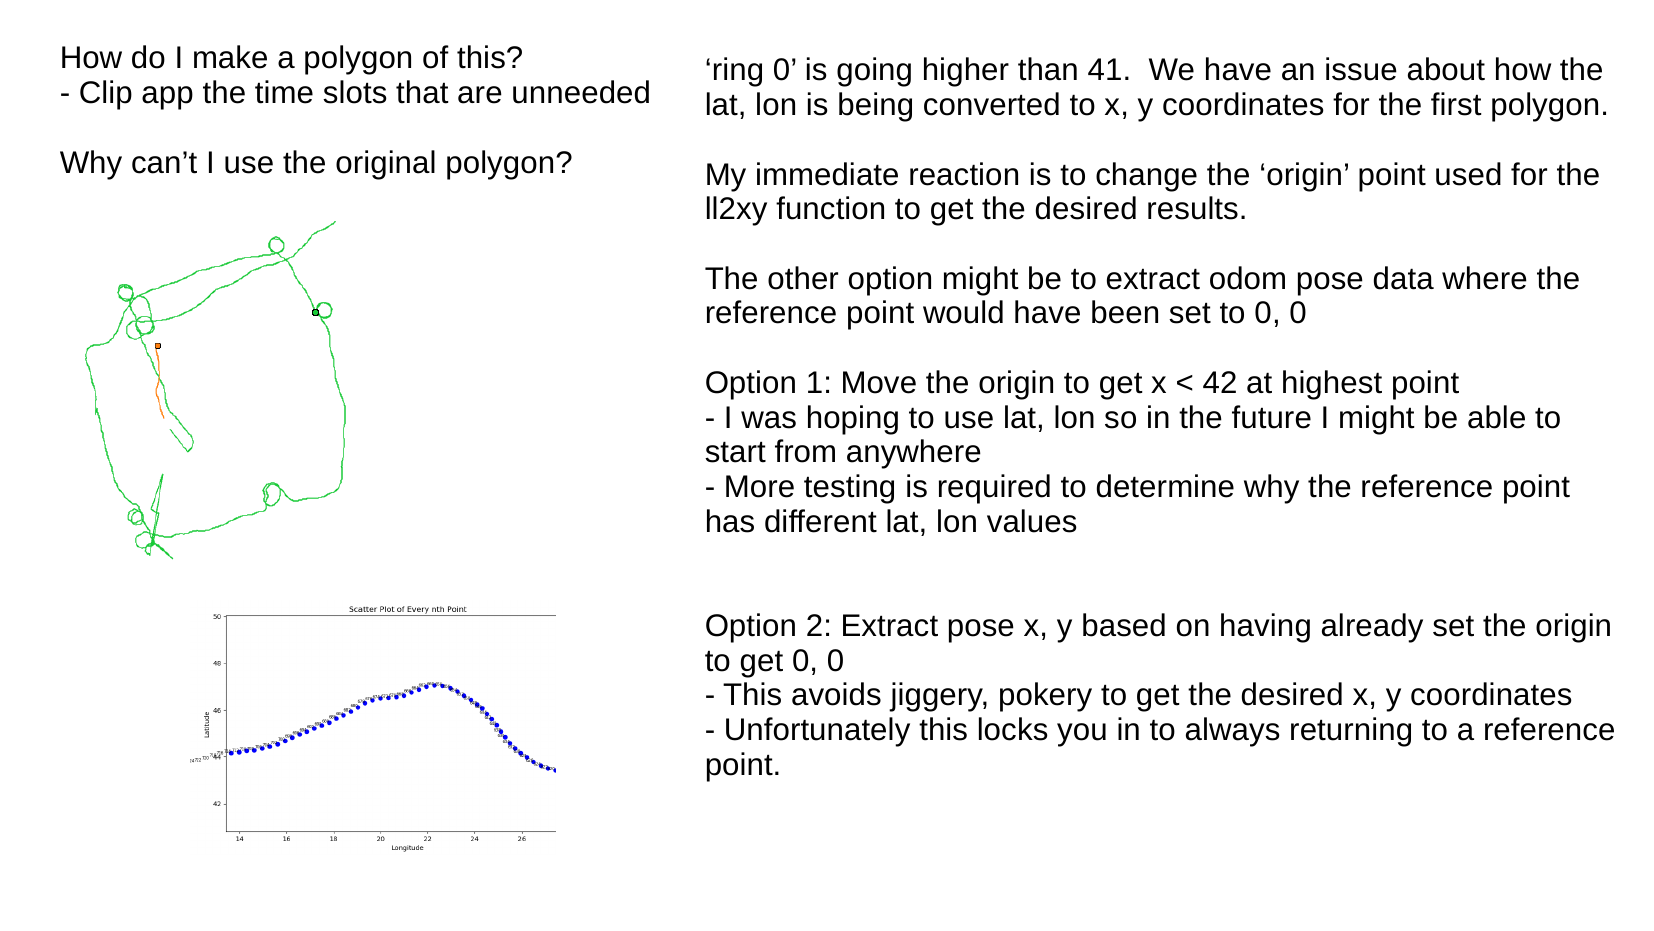

How do I make a polygon of this?
- Clip app the time slots that are unneeded
Why can’t I use the original polygon?
‘ring 0’ is going higher than 41. We have an issue about how the lat, lon is being converted to x, y coordinates for the first polygon.
My immediate reaction is to change the ‘origin’ point used for the ll2xy function to get the desired results.
The other option might be to extract odom pose data where the reference point would have been set to 0, 0
Option 1: Move the origin to get x < 42 at highest point
- I was hoping to use lat, lon so in the future I might be able to start from anywhere
- More testing is required to determine why the reference point has different lat, lon values
Option 2: Extract pose x, y based on having already set the origin to get 0, 0
- This avoids jiggery, pokery to get the desired x, y coordinates
- Unfortunately this locks you in to always returning to a reference point.